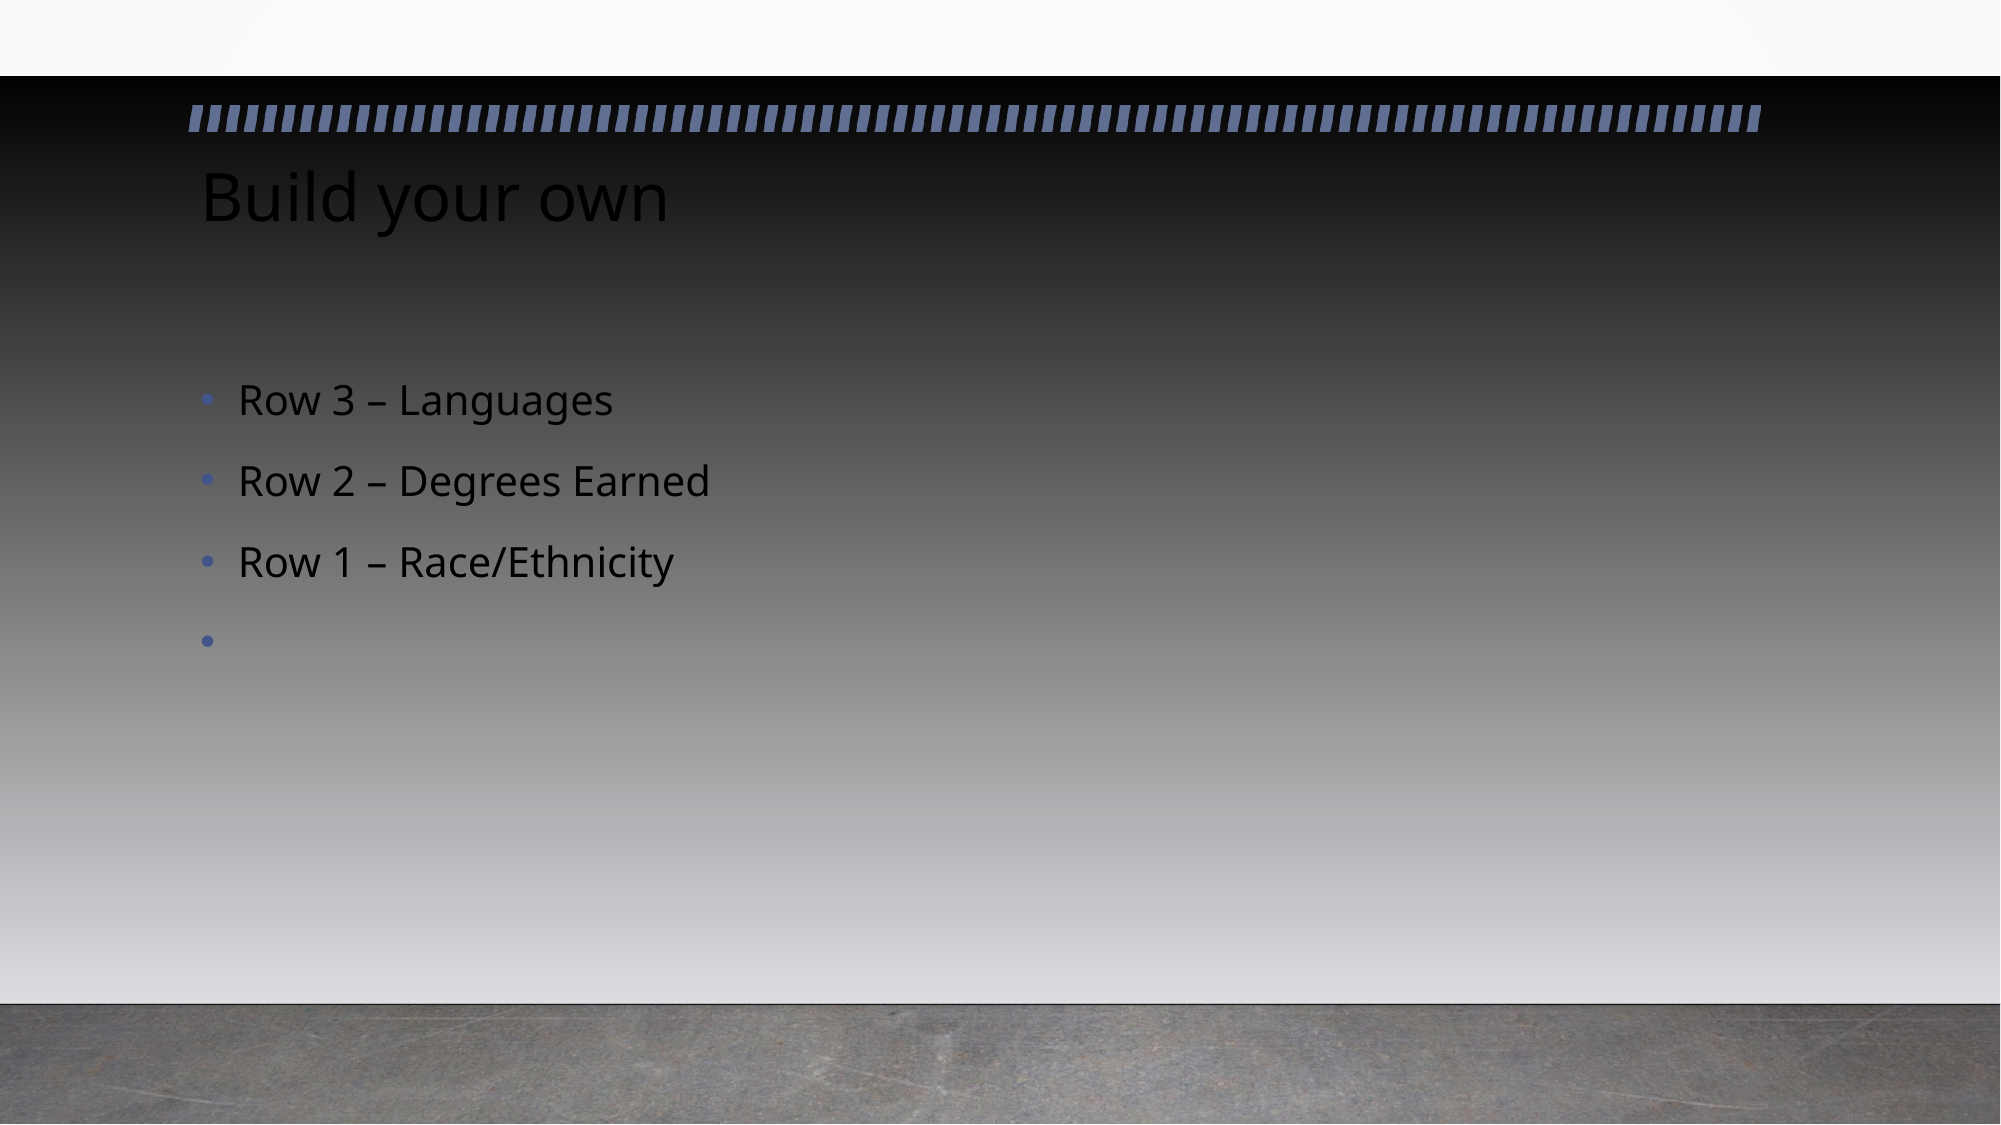

# Build your own
Row 3 – Languages
Row 2 – Degrees Earned
Row 1 – Race/Ethnicity